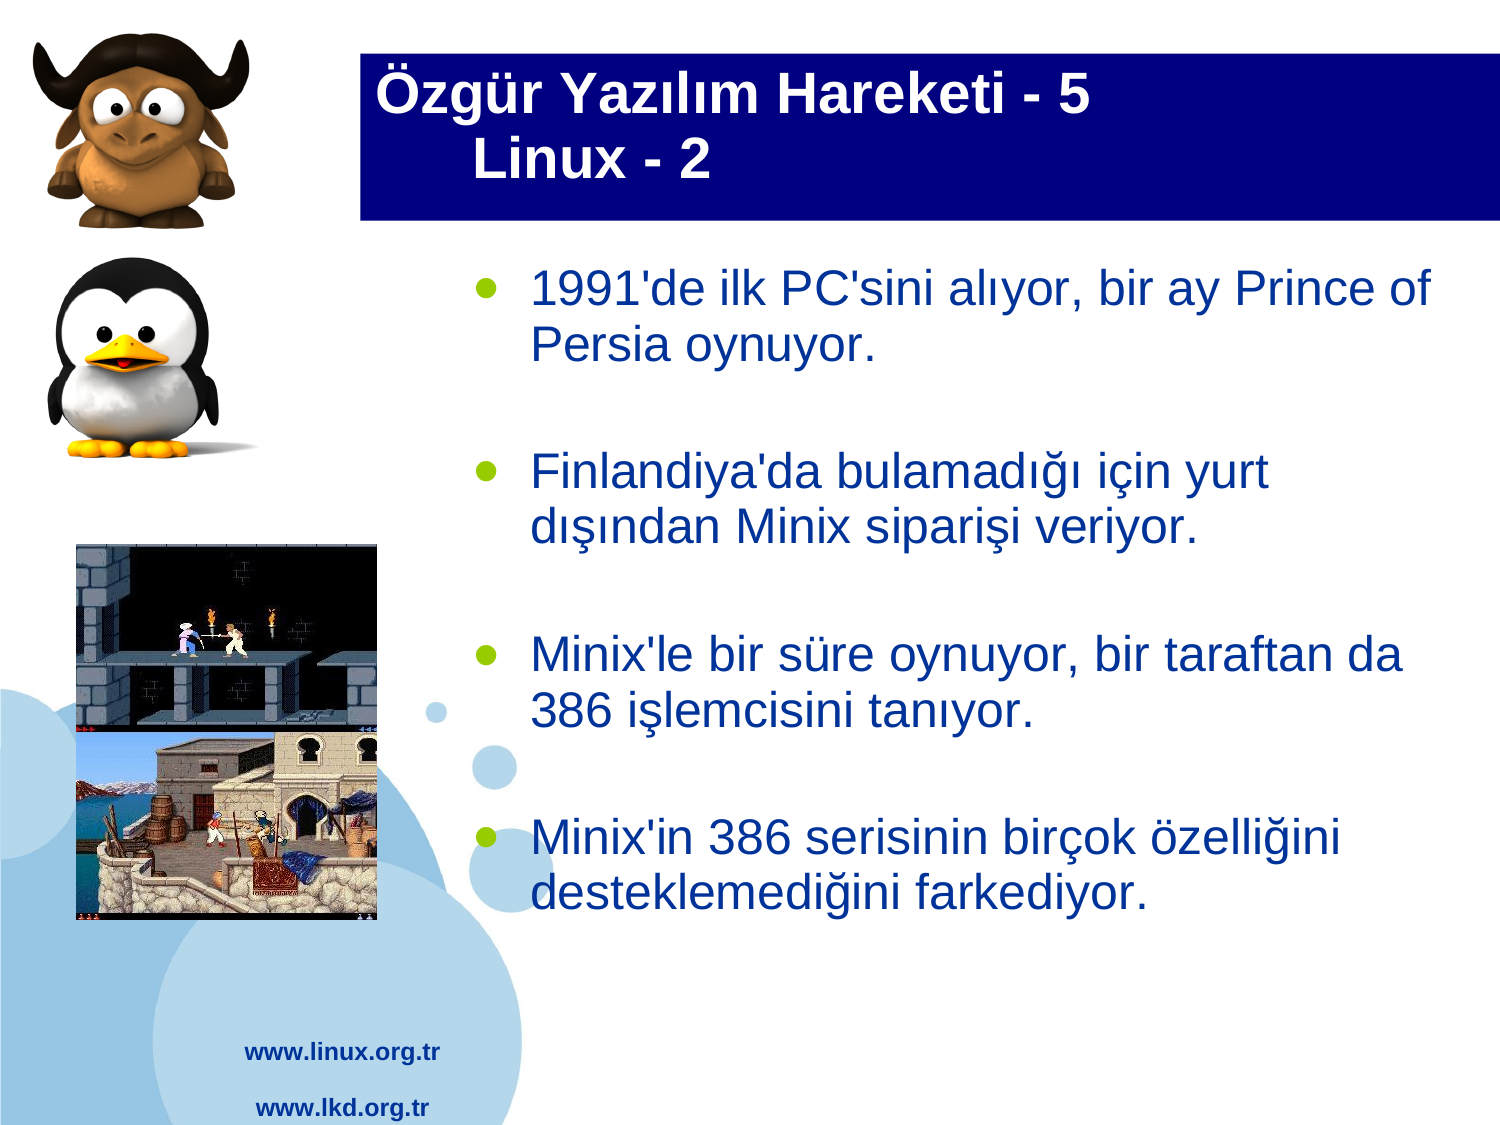

# Özgür Yazılım Hareketi - 5 Linux - 2
1991'de ilk PC'sini alıyor, bir ay Prince of Persia oynuyor.
Finlandiya'da bulamadığı için yurt dışından Minix siparişi veriyor.
Minix'le bir süre oynuyor, bir taraftan da 386 işlemcisini tanıyor.
Minix'in 386 serisinin birçok özelliğini desteklemediğini farkediyor.